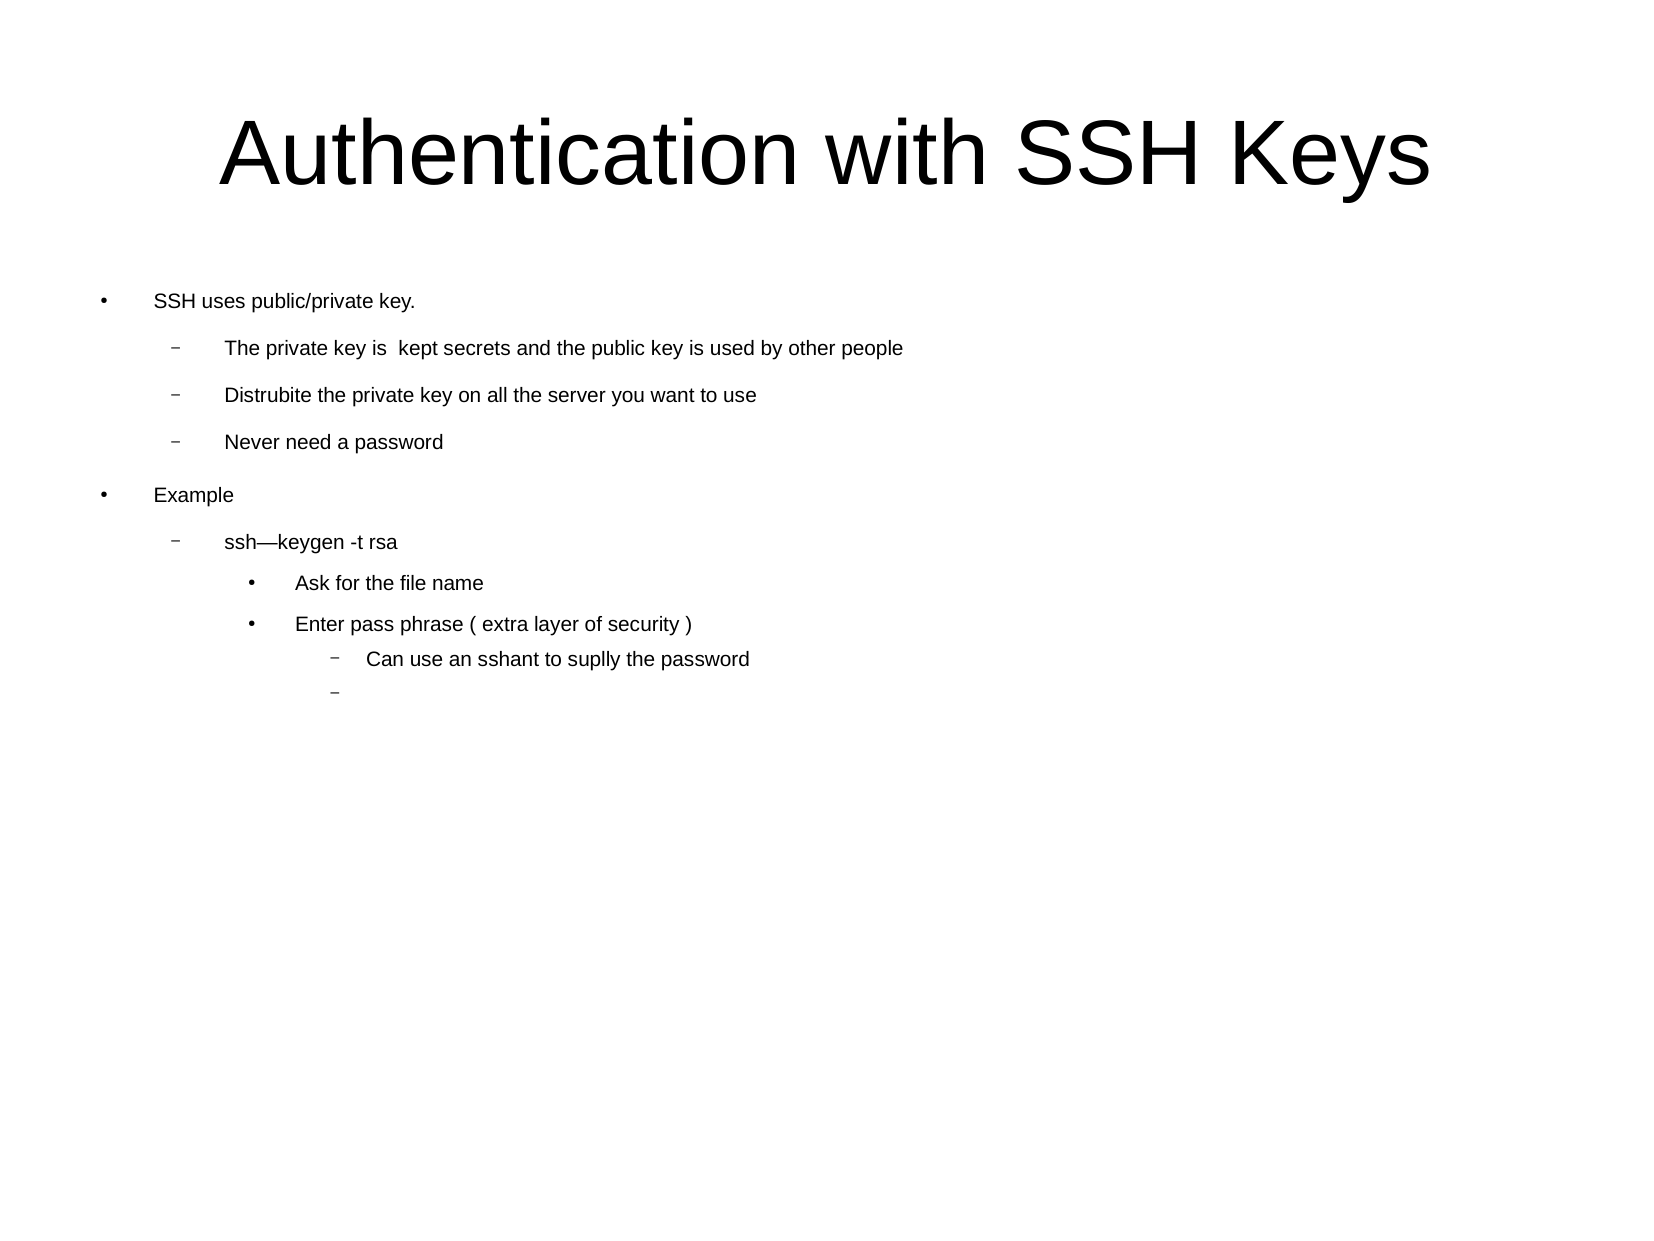

# Authentication with SSH Keys
SSH uses public/private key.
The private key is kept secrets and the public key is used by other people
Distrubite the private key on all the server you want to use
Never need a password
Example
ssh—keygen -t rsa
Ask for the file name
Enter pass phrase ( extra layer of security )
Can use an sshant to suplly the password